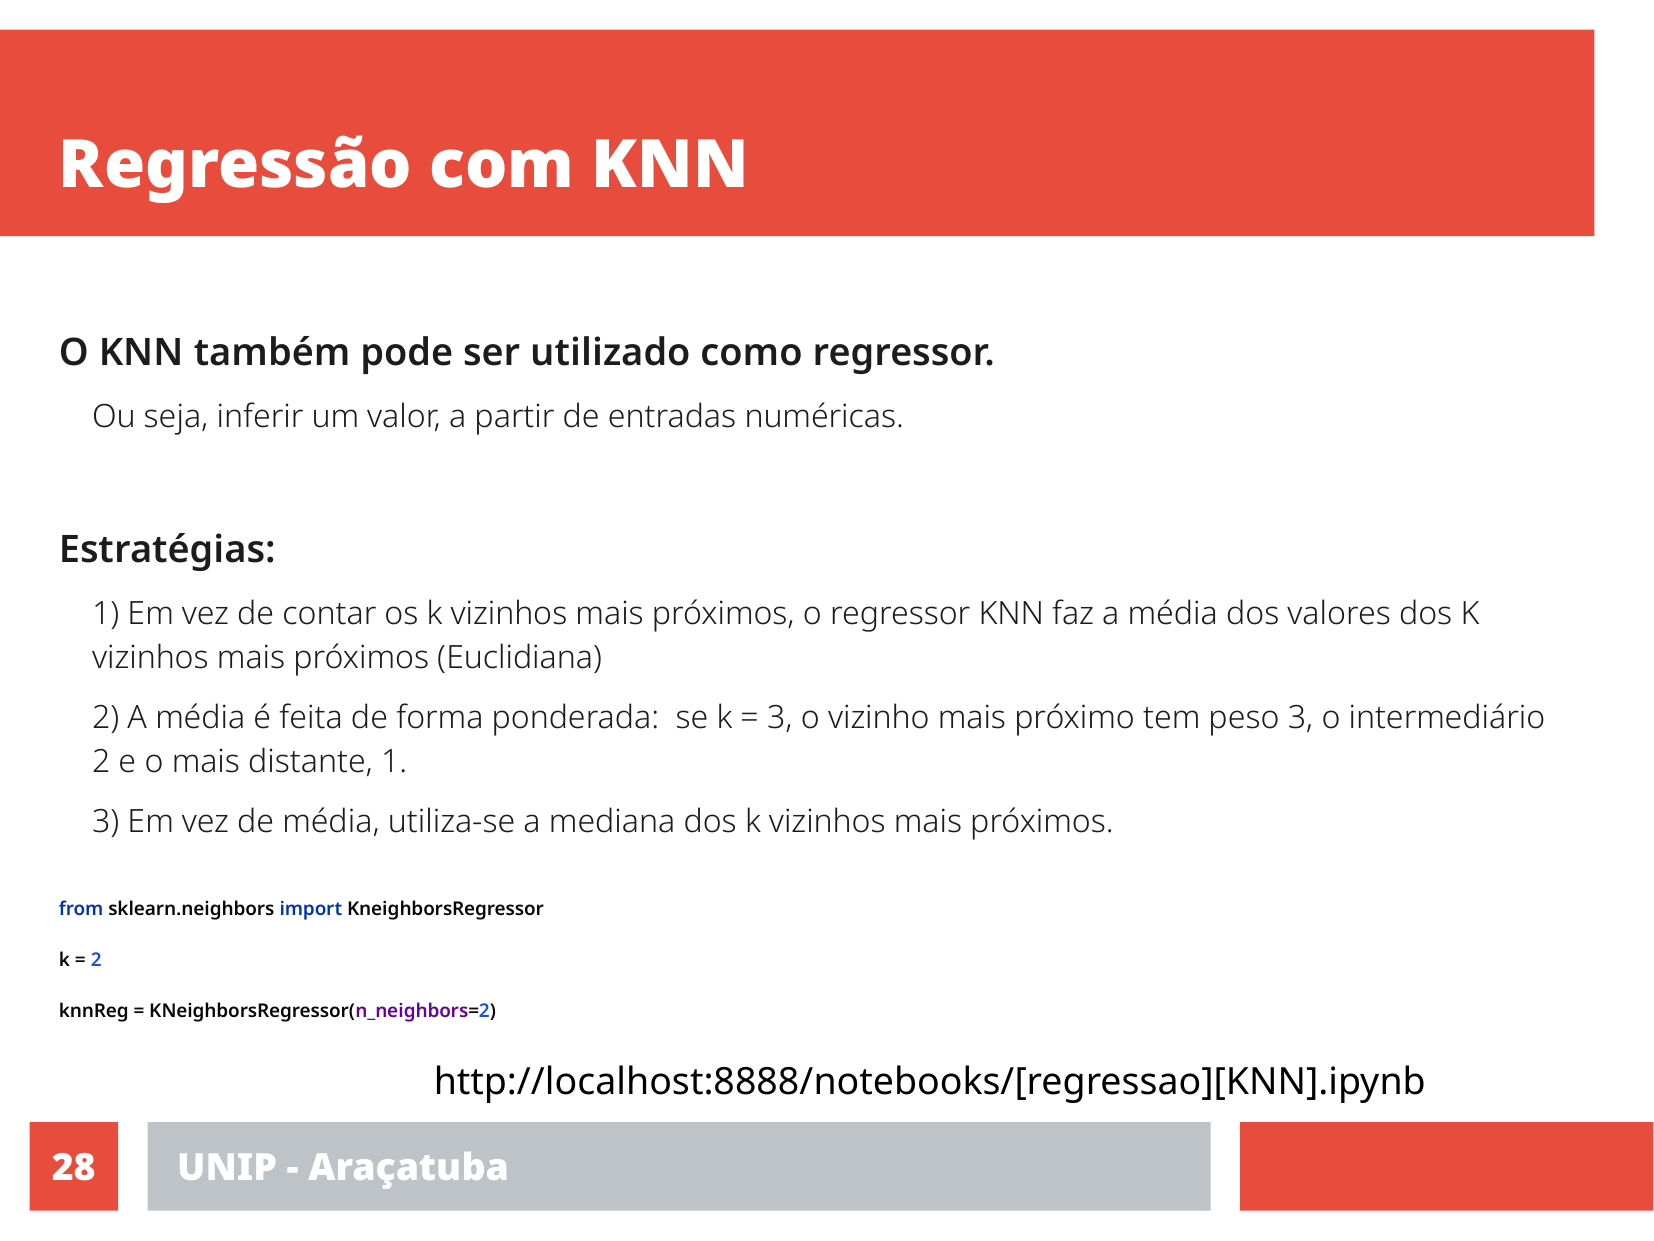

# Regressão com KNN
O KNN também pode ser utilizado como regressor.
Ou seja, inferir um valor, a partir de entradas numéricas.
Estratégias:
1) Em vez de contar os k vizinhos mais próximos, o regressor KNN faz a média dos valores dos K vizinhos mais próximos (Euclidiana)
2) A média é feita de forma ponderada: se k = 3, o vizinho mais próximo tem peso 3, o intermediário 2 e o mais distante, 1.
3) Em vez de média, utiliza-se a mediana dos k vizinhos mais próximos.
from sklearn.neighbors import KneighborsRegressor
k = 2
knnReg = KNeighborsRegressor(n_neighbors=2)
http://localhost:8888/notebooks/[regressao][KNN].ipynb
28
UNIP - Araçatuba